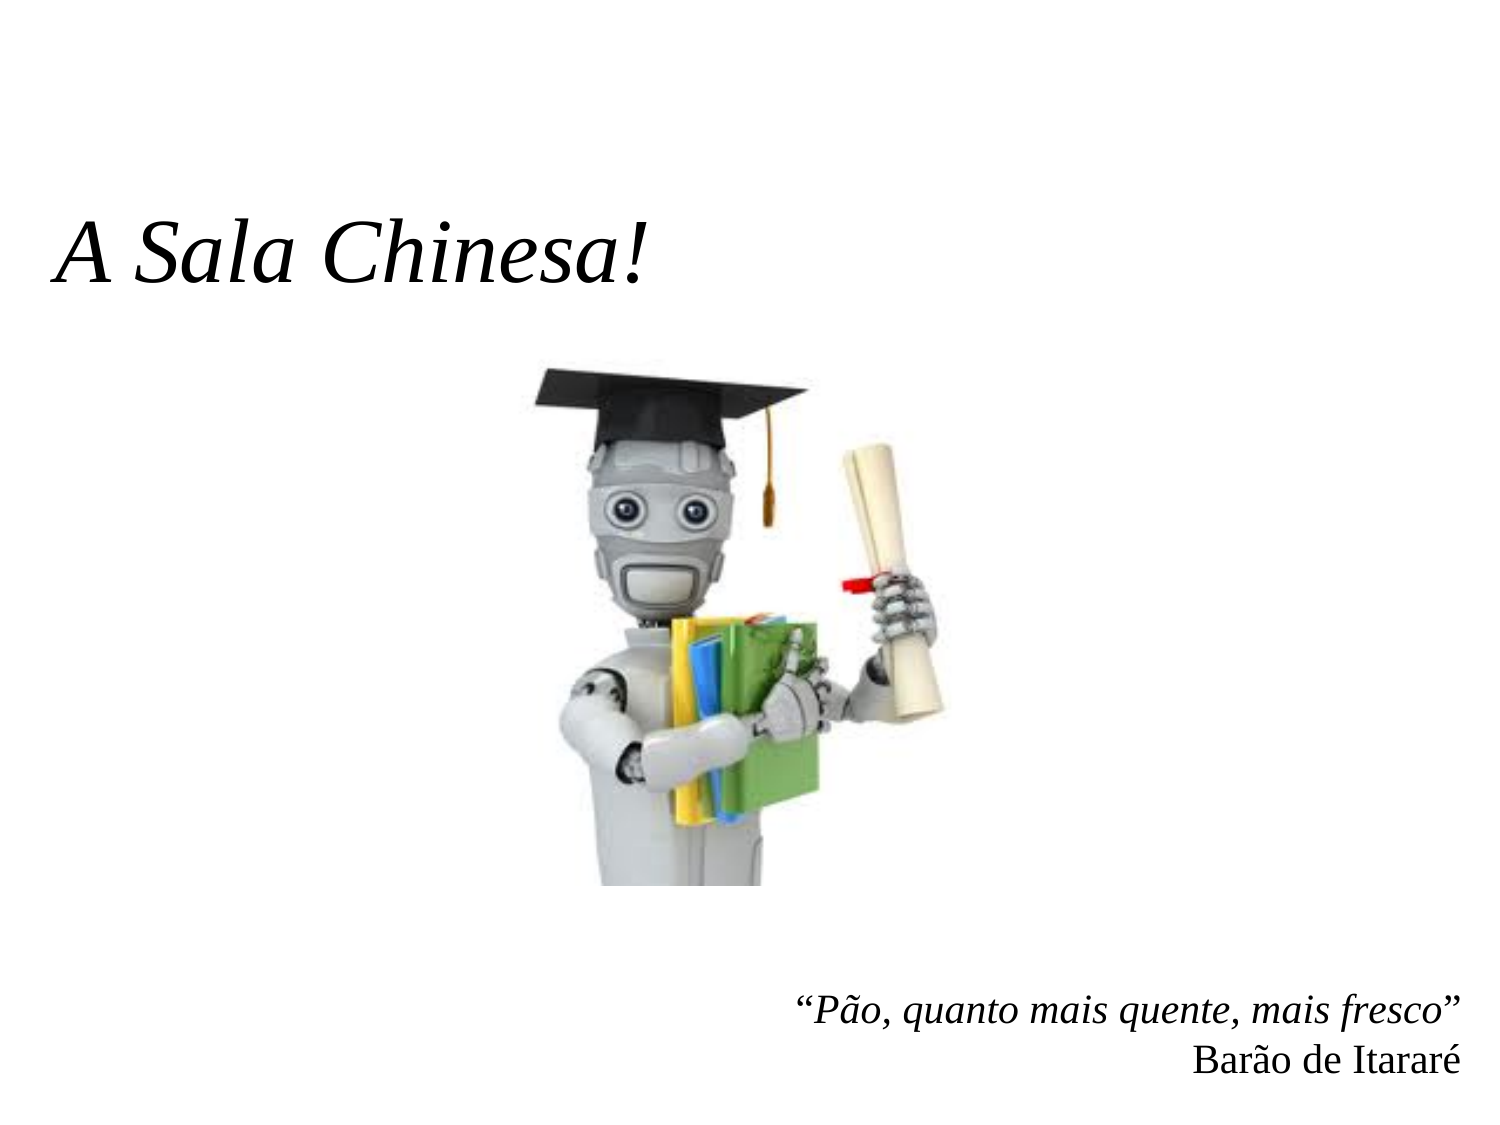

A Sala Chinesa!
“Pão, quanto mais quente, mais fresco”
Barão de Itararé